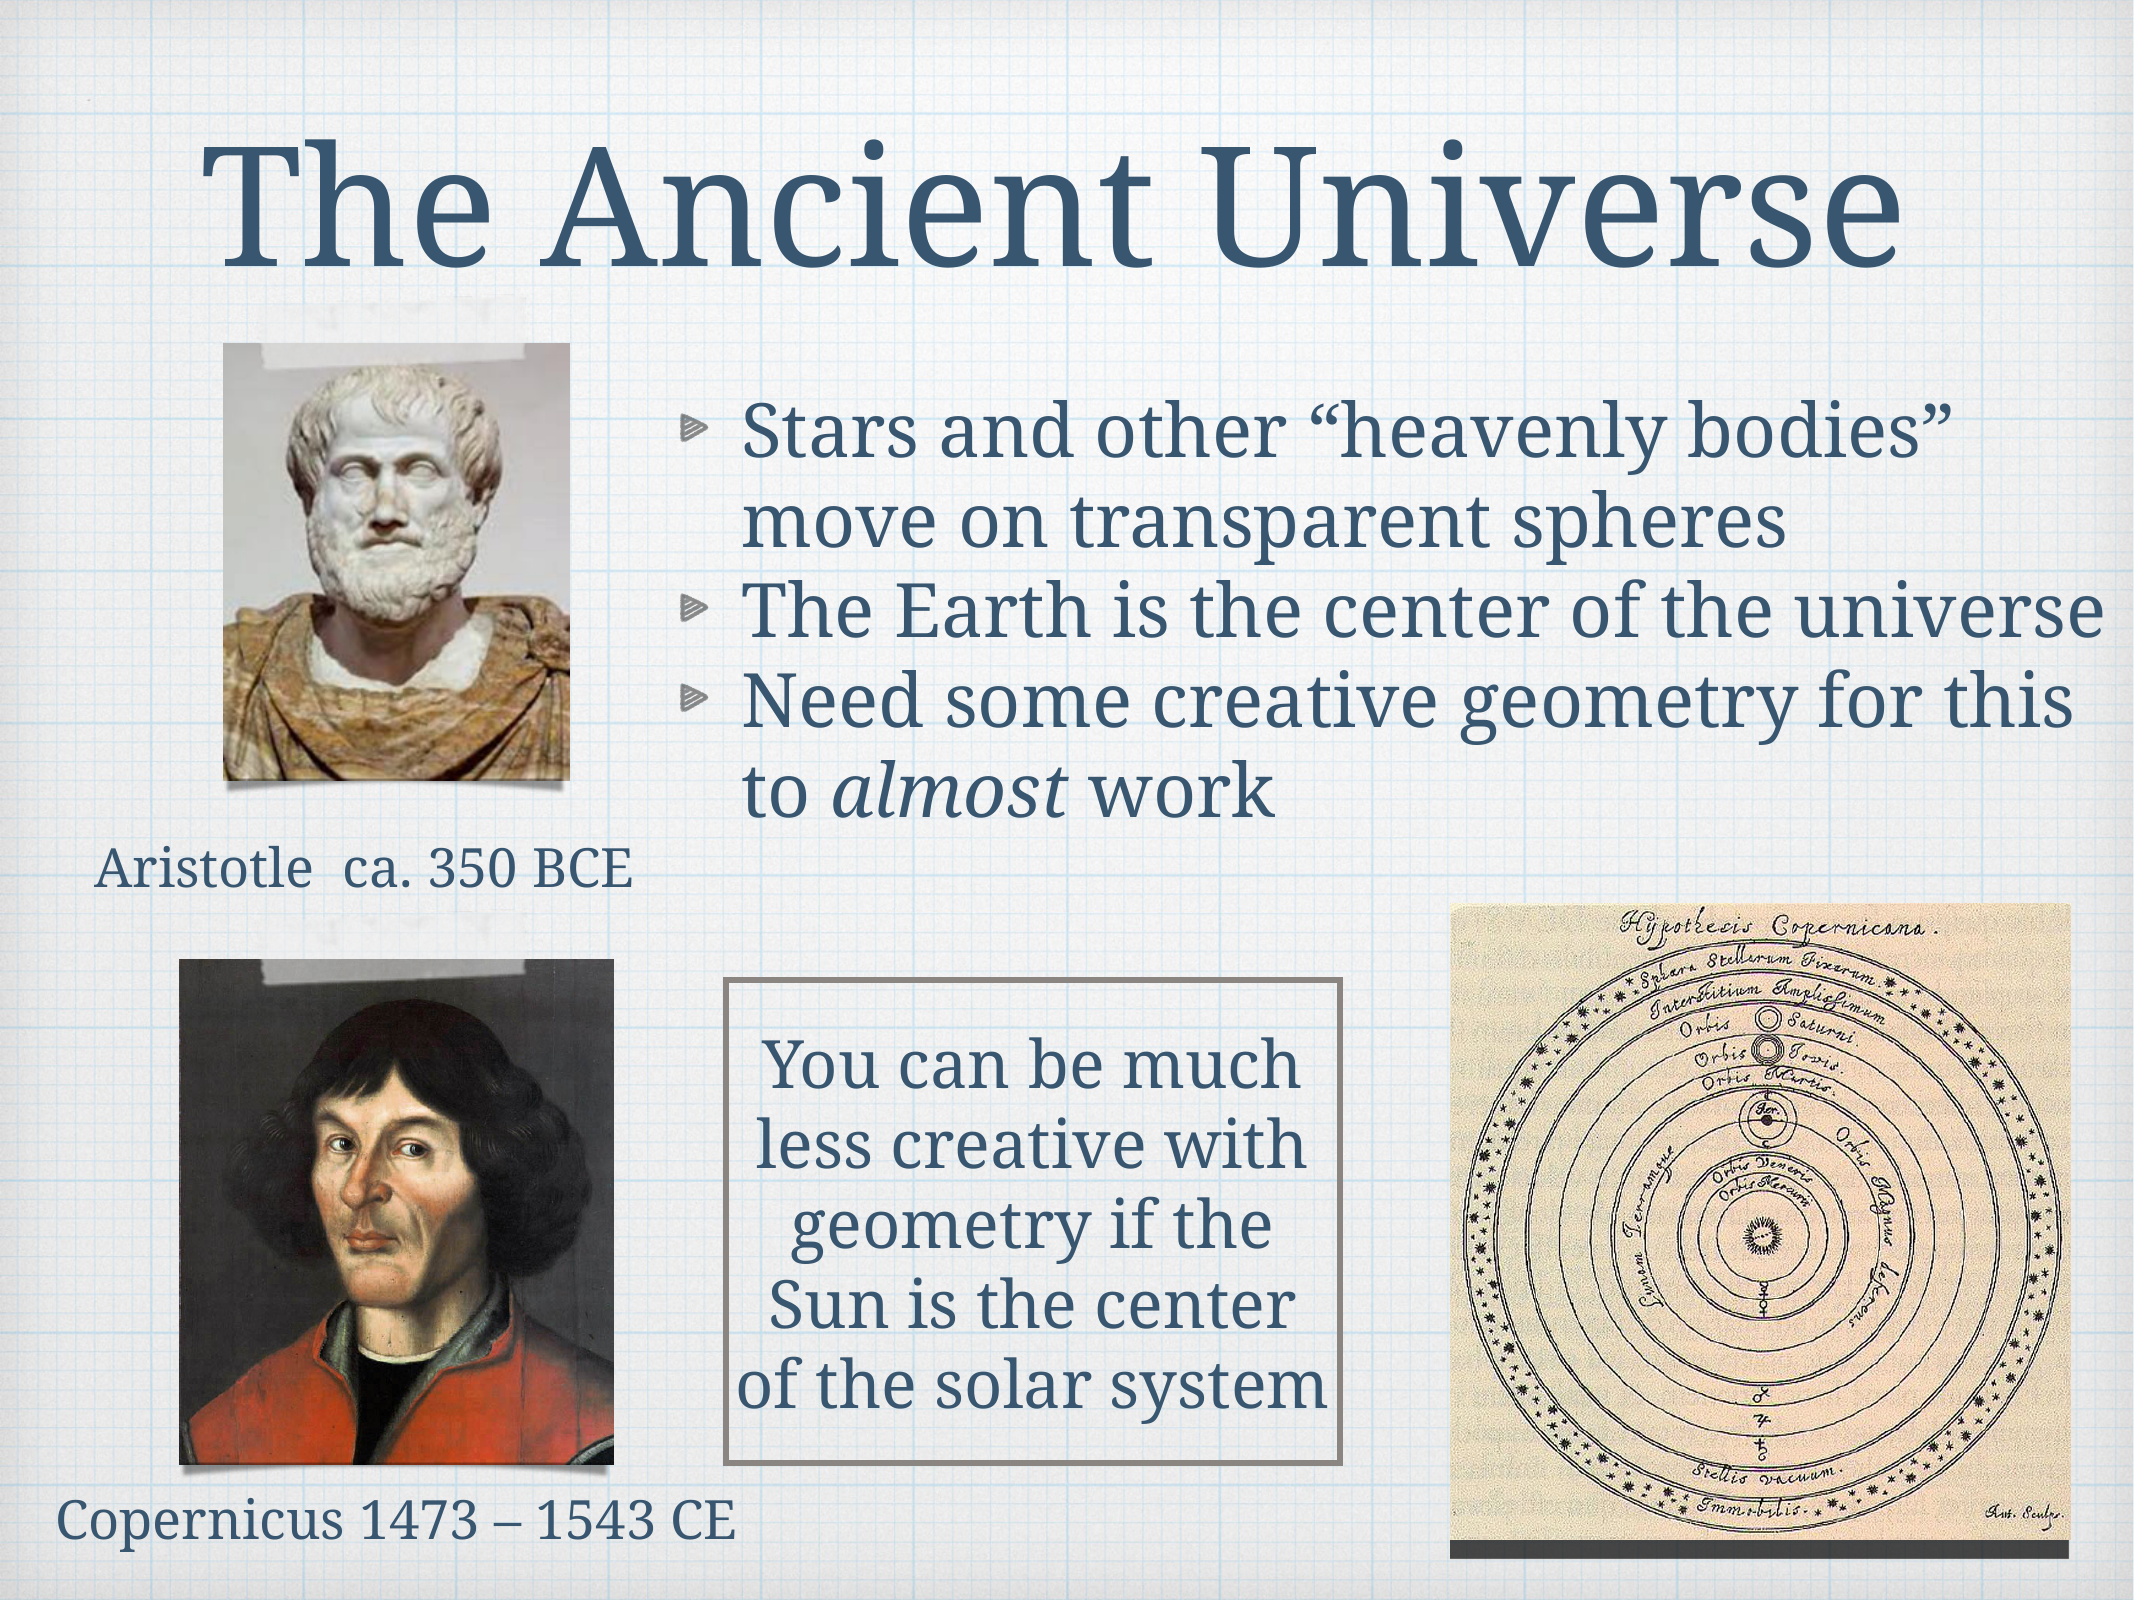

The Ancient Universe
Stars and other “heavenly bodies” move on transparent spheres
The Earth is the center of the universe
Need some creative geometry for this to almost work
Aristotle ca. 350 BCE
You can be much less creative with geometry if the Sun is the center of the solar system
Copernicus 1473 – 1543 CE